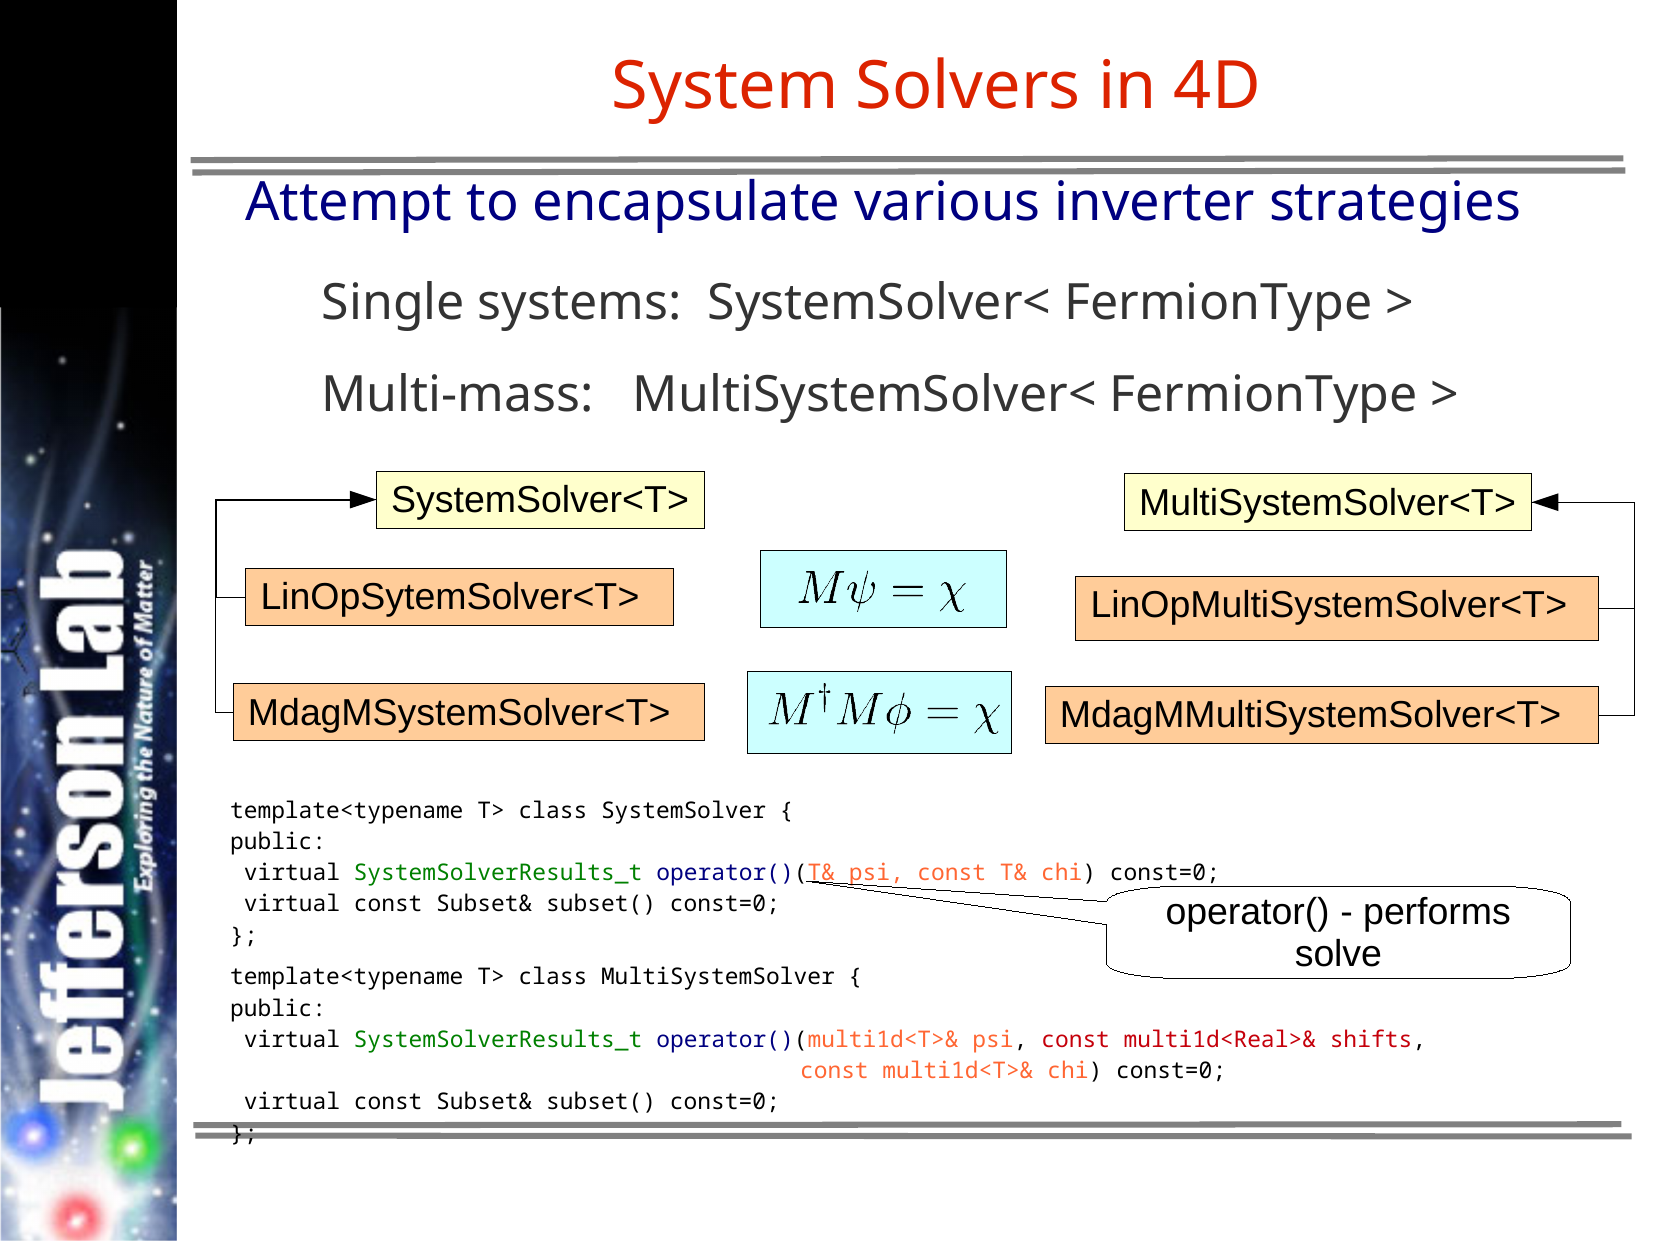

# System Solvers in 4D
Attempt to encapsulate various inverter strategies
Single systems: SystemSolver< FermionType >
Multi-mass: MultiSystemSolver< FermionType >
SystemSolver<T>
MultiSystemSolver<T>
LinOpSytemSolver<T>
LinOpMultiSystemSolver<T>
MdagMSystemSolver<T>
MdagMMultiSystemSolver<T>
template<typename T> class SystemSolver {
public:
 virtual SystemSolverResults_t operator()(T& psi, const T& chi) const=0;
 virtual const Subset& subset() const=0;
};
operator() - performs solve
template<typename T> class MultiSystemSolver {
public:
 virtual SystemSolverResults_t operator()(multi1d<T>& psi, const multi1d<Real>& shifts,
	 const multi1d<T>& chi) const=0;
 virtual const Subset& subset() const=0;
};